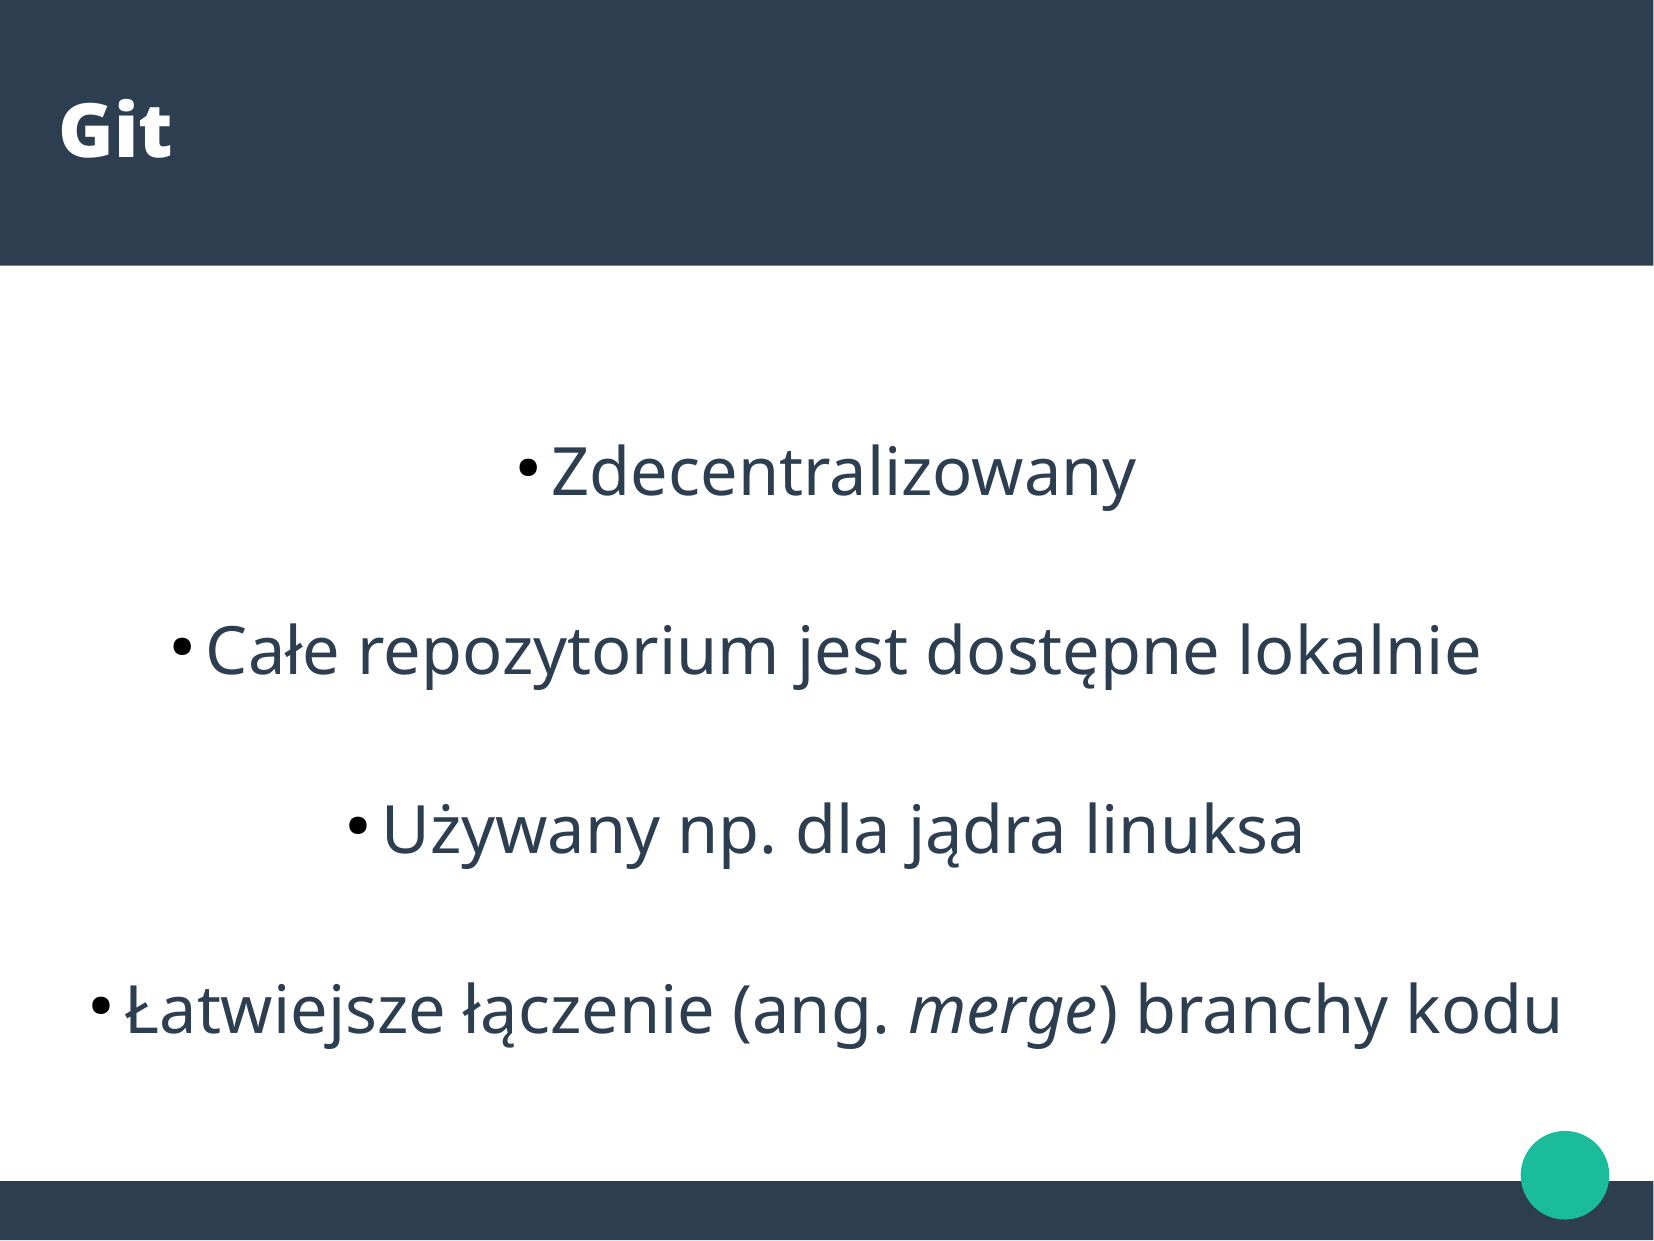

# Git
Zdecentralizowany
Całe repozytorium jest dostępne lokalnie
Używany np. dla jądra linuksa
Łatwiejsze łączenie (ang. merge) branchy kodu